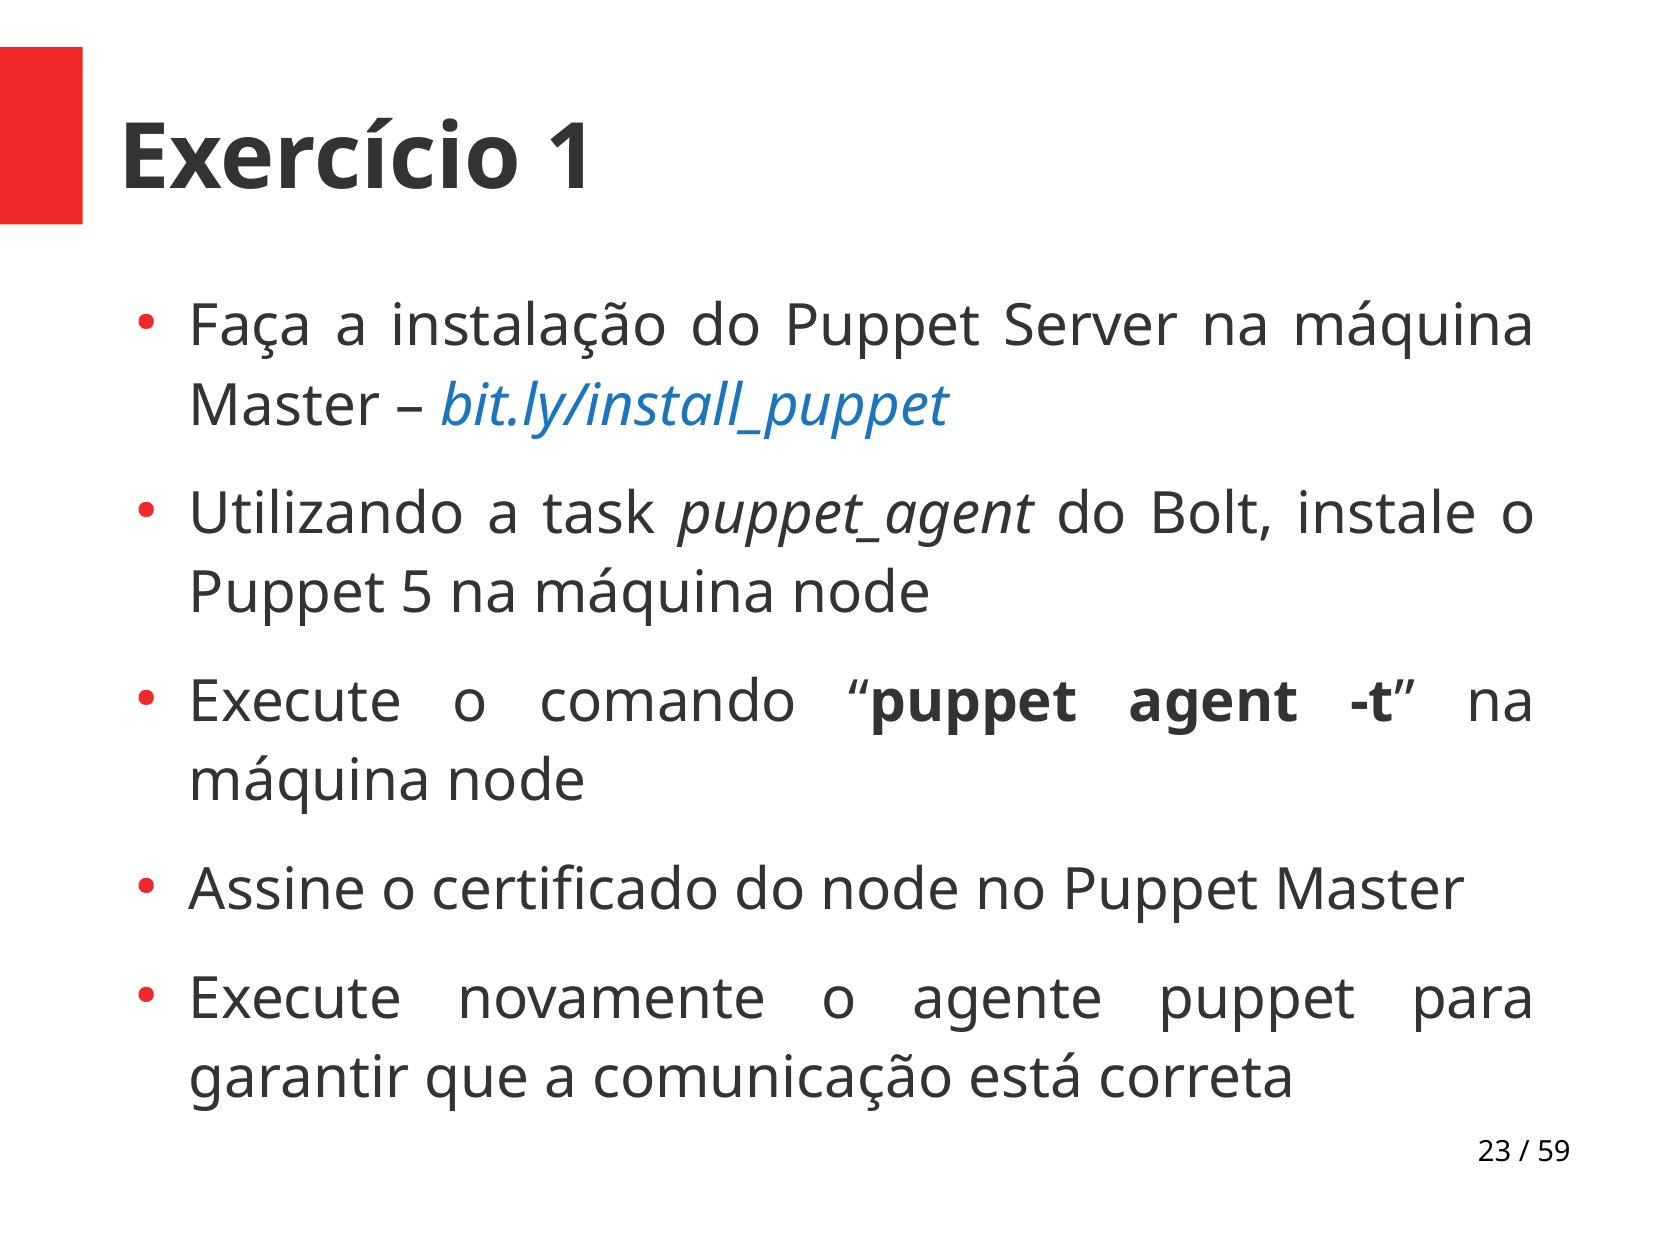

# Exercício 1
Faça a instalação do Puppet Server na máquina Master – bit.ly/install_puppet
Utilizando a task puppet_agent do Bolt, instale o Puppet 5 na máquina node
Execute o comando “puppet agent -t” na máquina node
Assine o certificado do node no Puppet Master
Execute novamente o agente puppet para garantir que a comunicação está correta
23